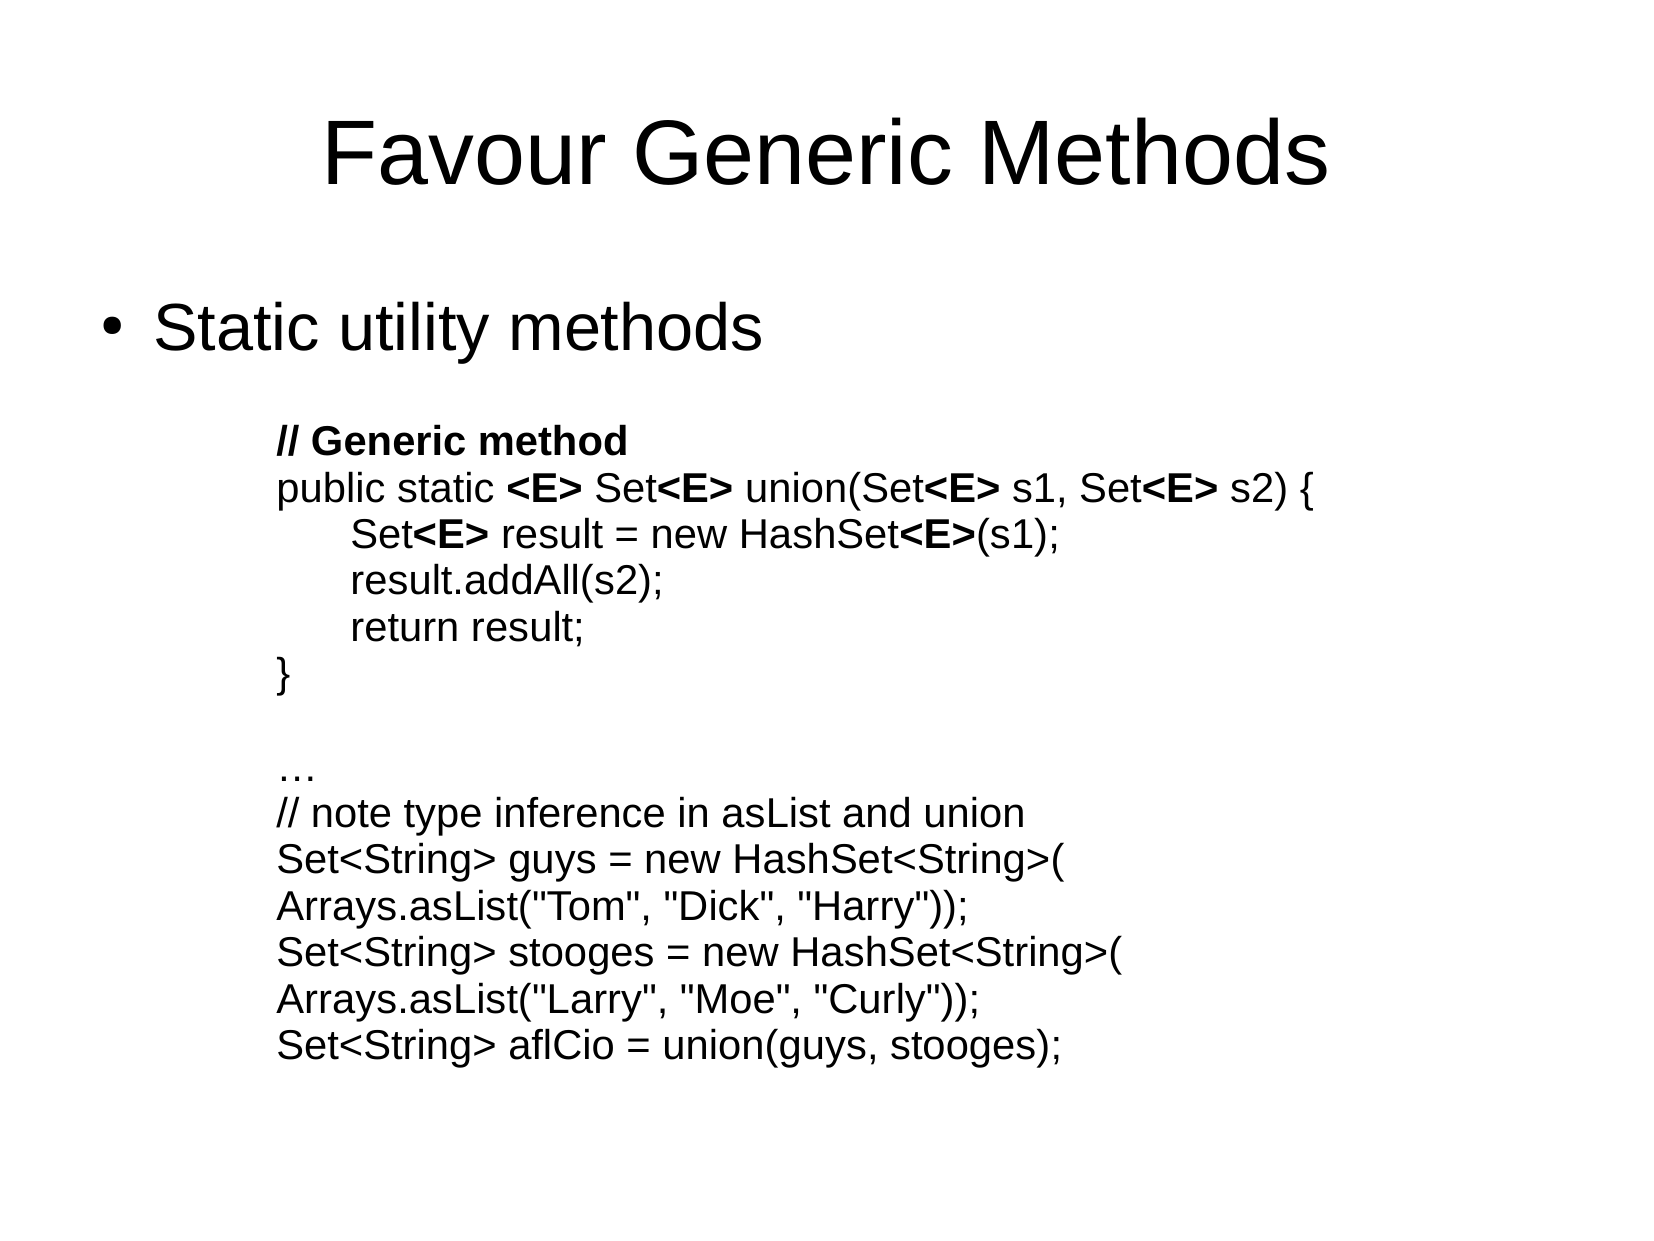

# Favour Generic Methods
Static utility methods
// Generic method
public static <E> Set<E> union(Set<E> s1, Set<E> s2) {
	Set<E> result = new HashSet<E>(s1);
	result.addAll(s2);
	return result;
}
…
// note type inference in asList and union
Set<String> guys = new HashSet<String>(
Arrays.asList("Tom", "Dick", "Harry"));
Set<String> stooges = new HashSet<String>(
Arrays.asList("Larry", "Moe", "Curly"));
Set<String> aflCio = union(guys, stooges);